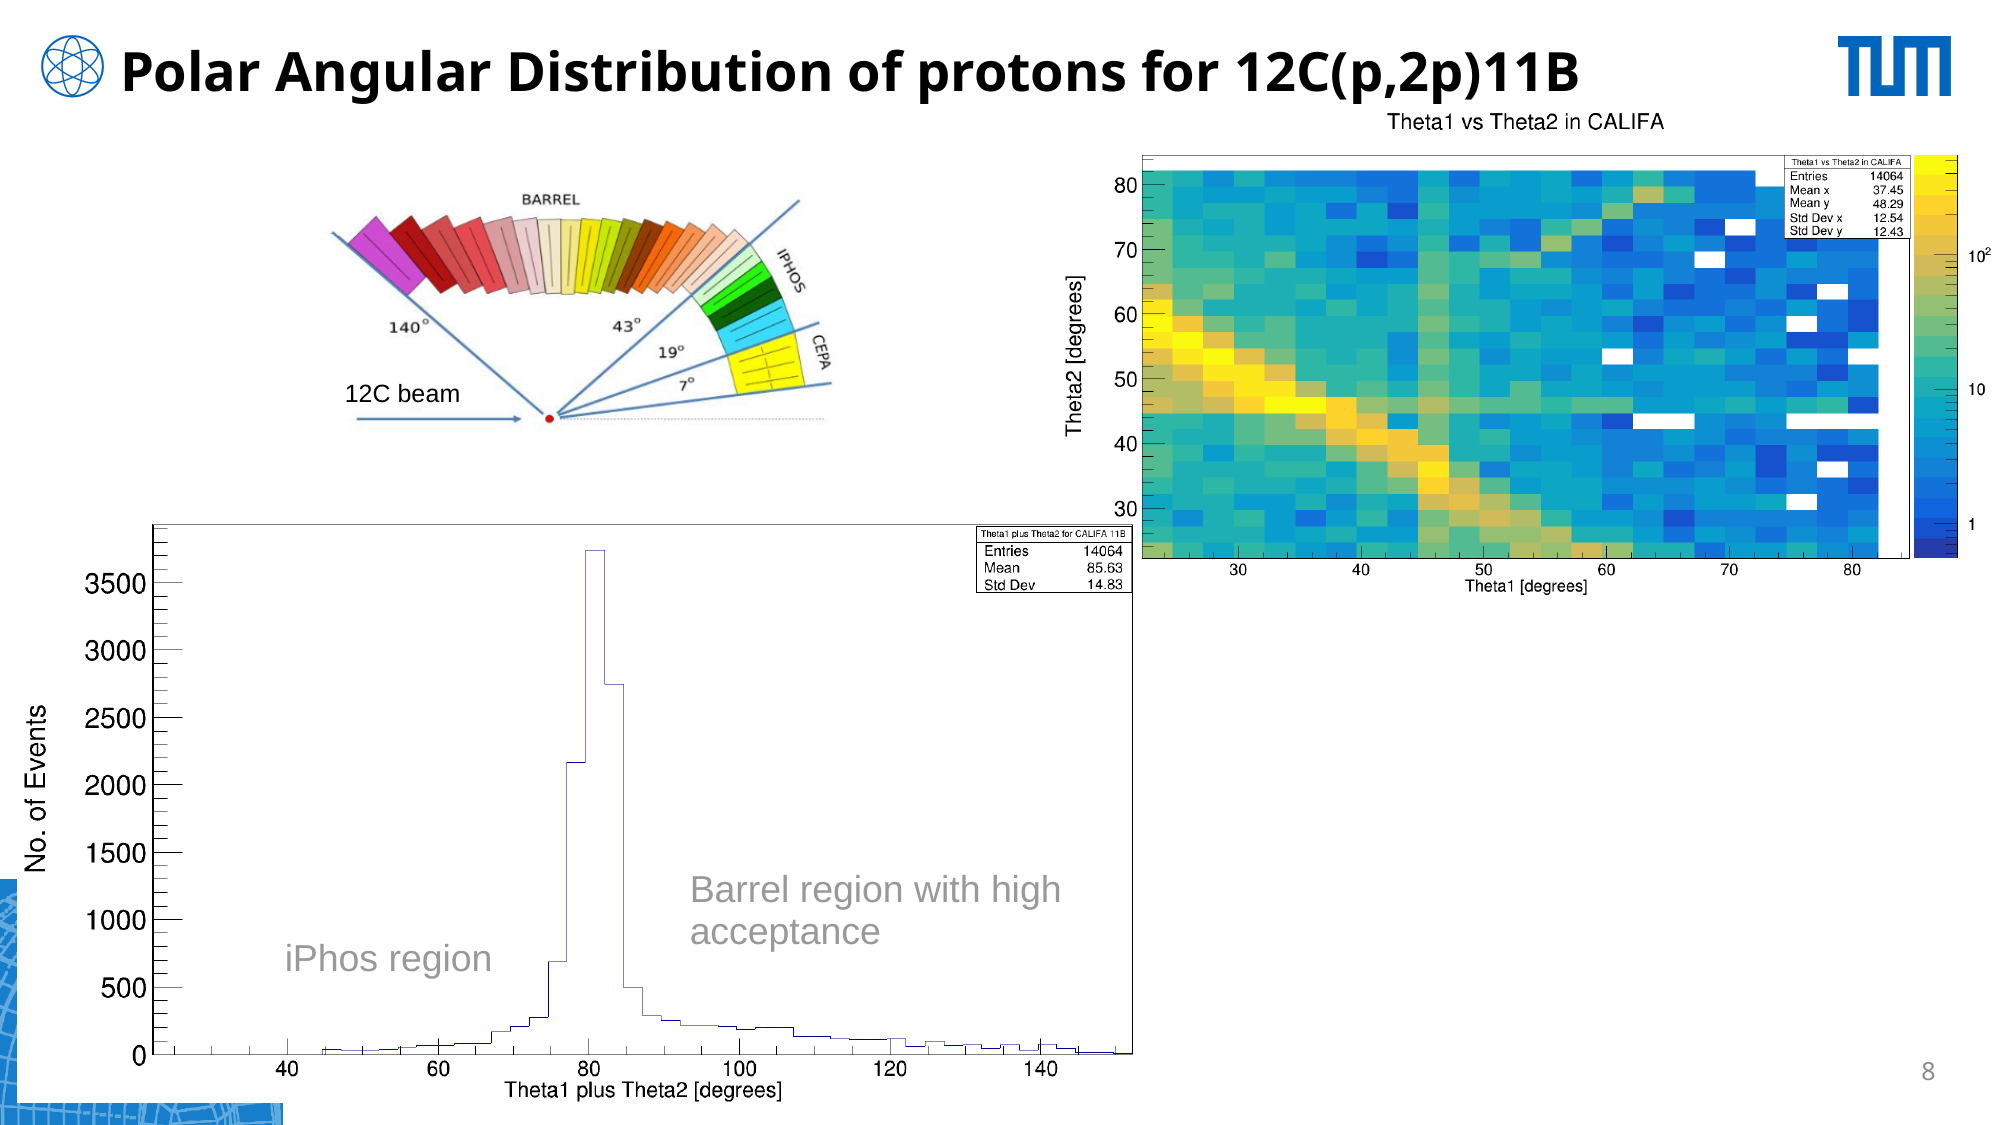

# Polar Angular Distribution of protons for 12C(p,2p)11B
12C beam
Barrel region with high acceptance
iPhos region
11B Analysis with S455 Setup